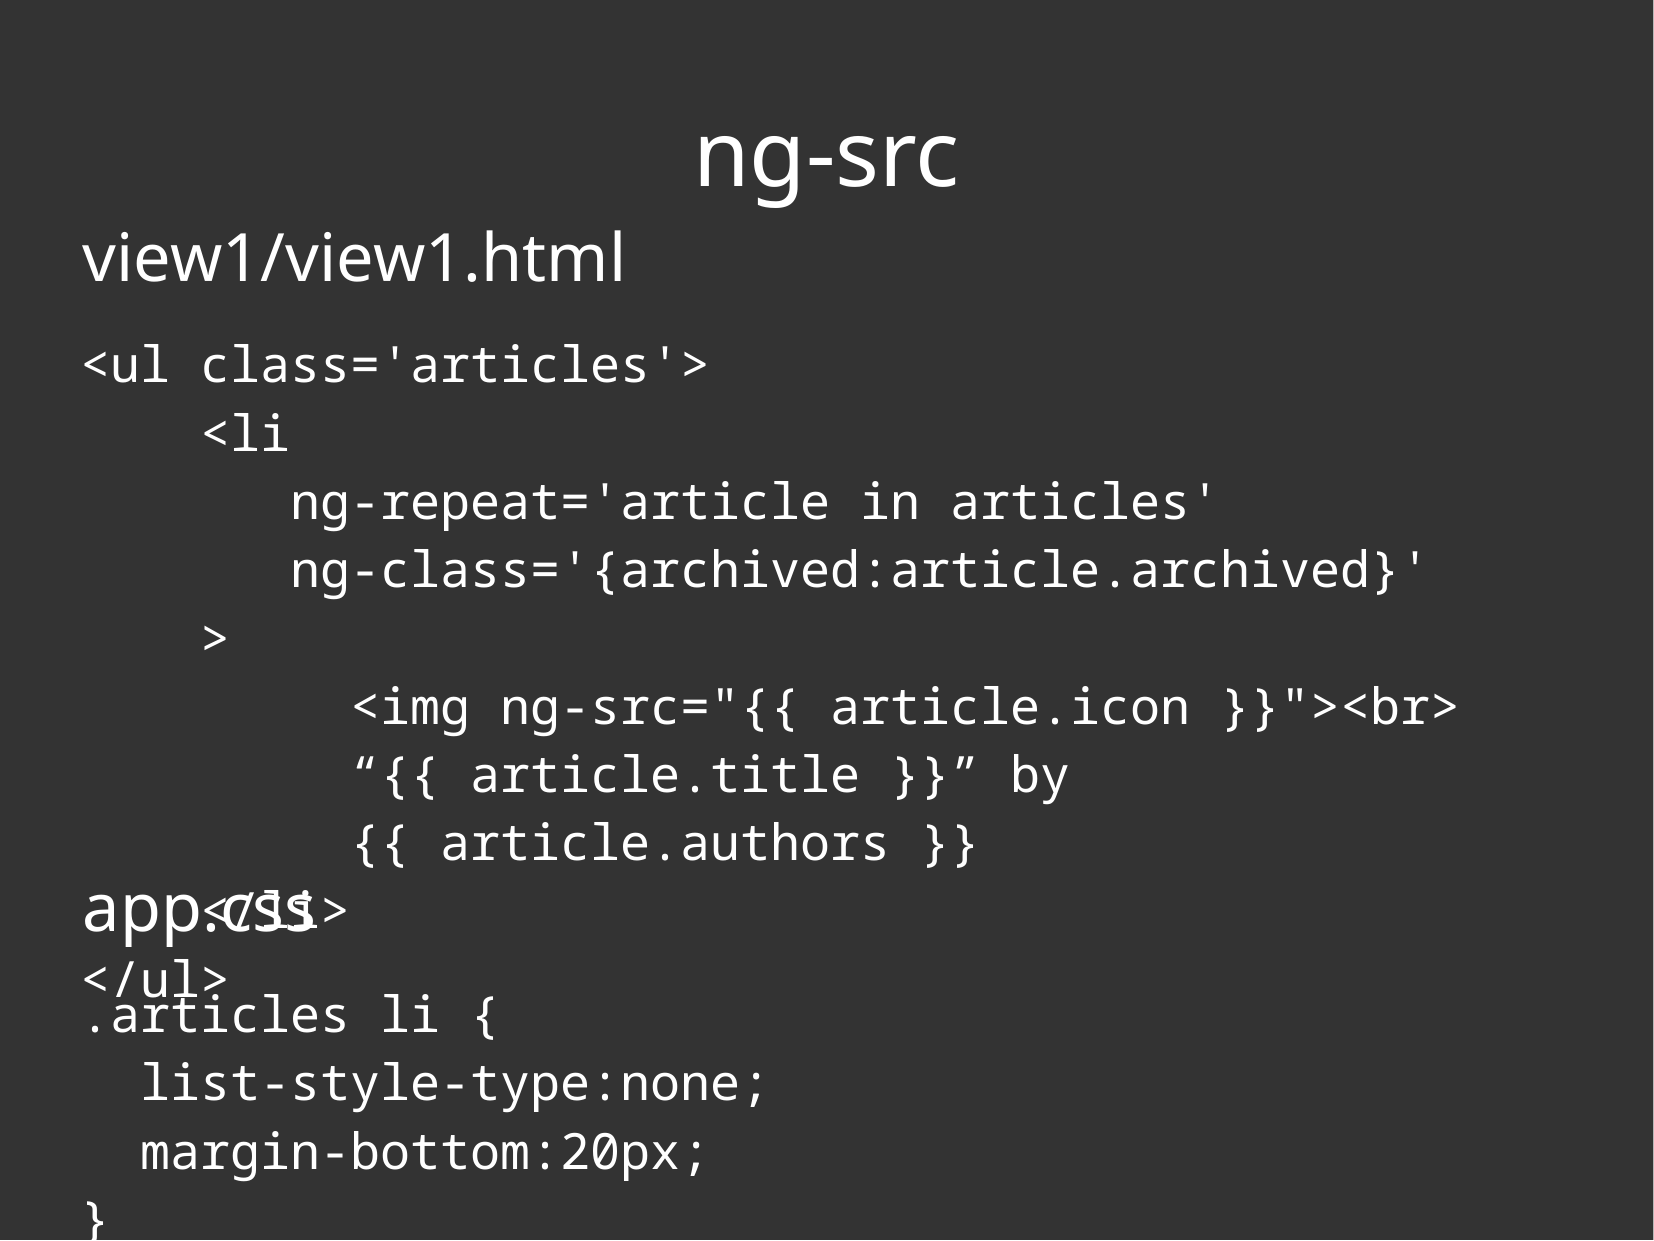

# ng-src
view1/view1.html
<ul class='articles'>
 <li
 ng-repeat='article in articles'
 ng-class='{archived:article.archived}'
 >
 <img ng-src="{{ article.icon }}"><br>
 “{{ article.title }}” by
 {{ article.authors }}
 </li>
</ul>
app.css
.articles li {
 list-style-type:none;
 margin-bottom:20px;
}